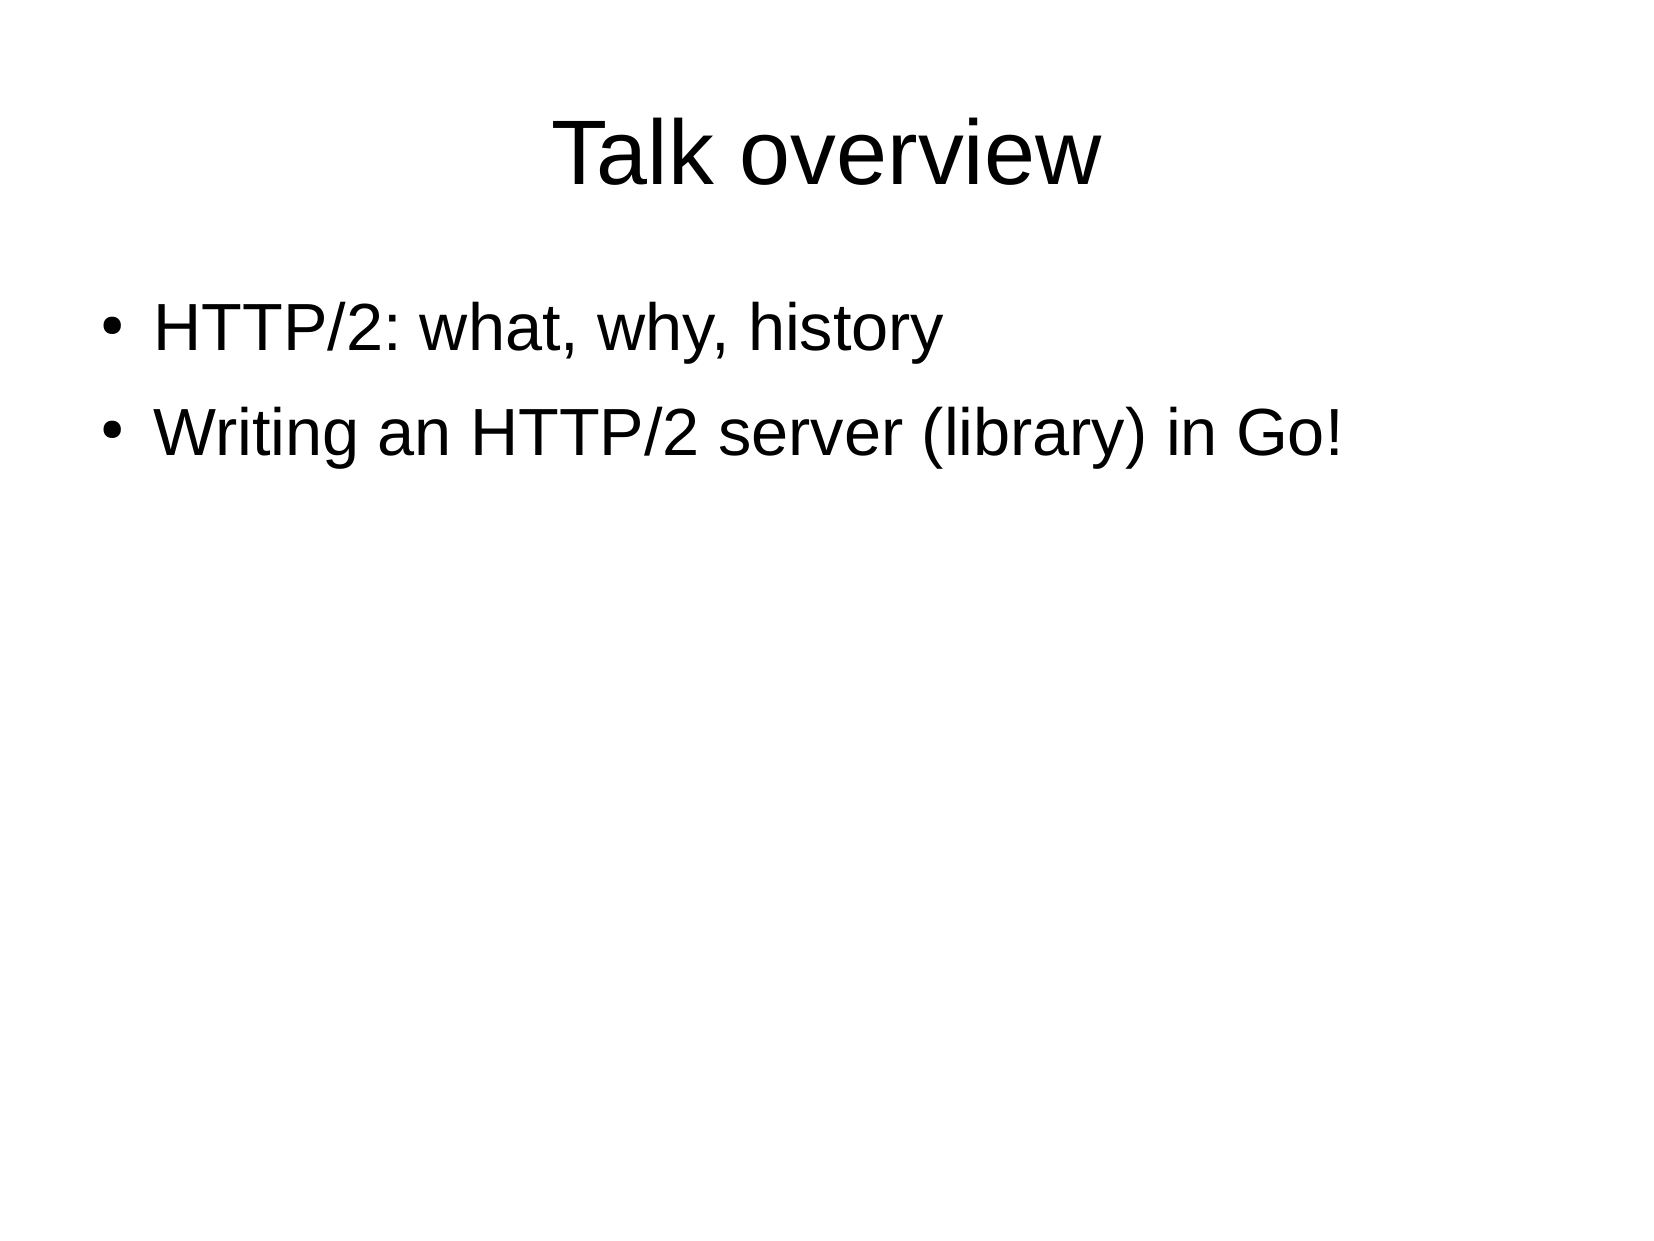

# Talk overview
HTTP/2: what, why, history
Writing an HTTP/2 server (library) in Go!